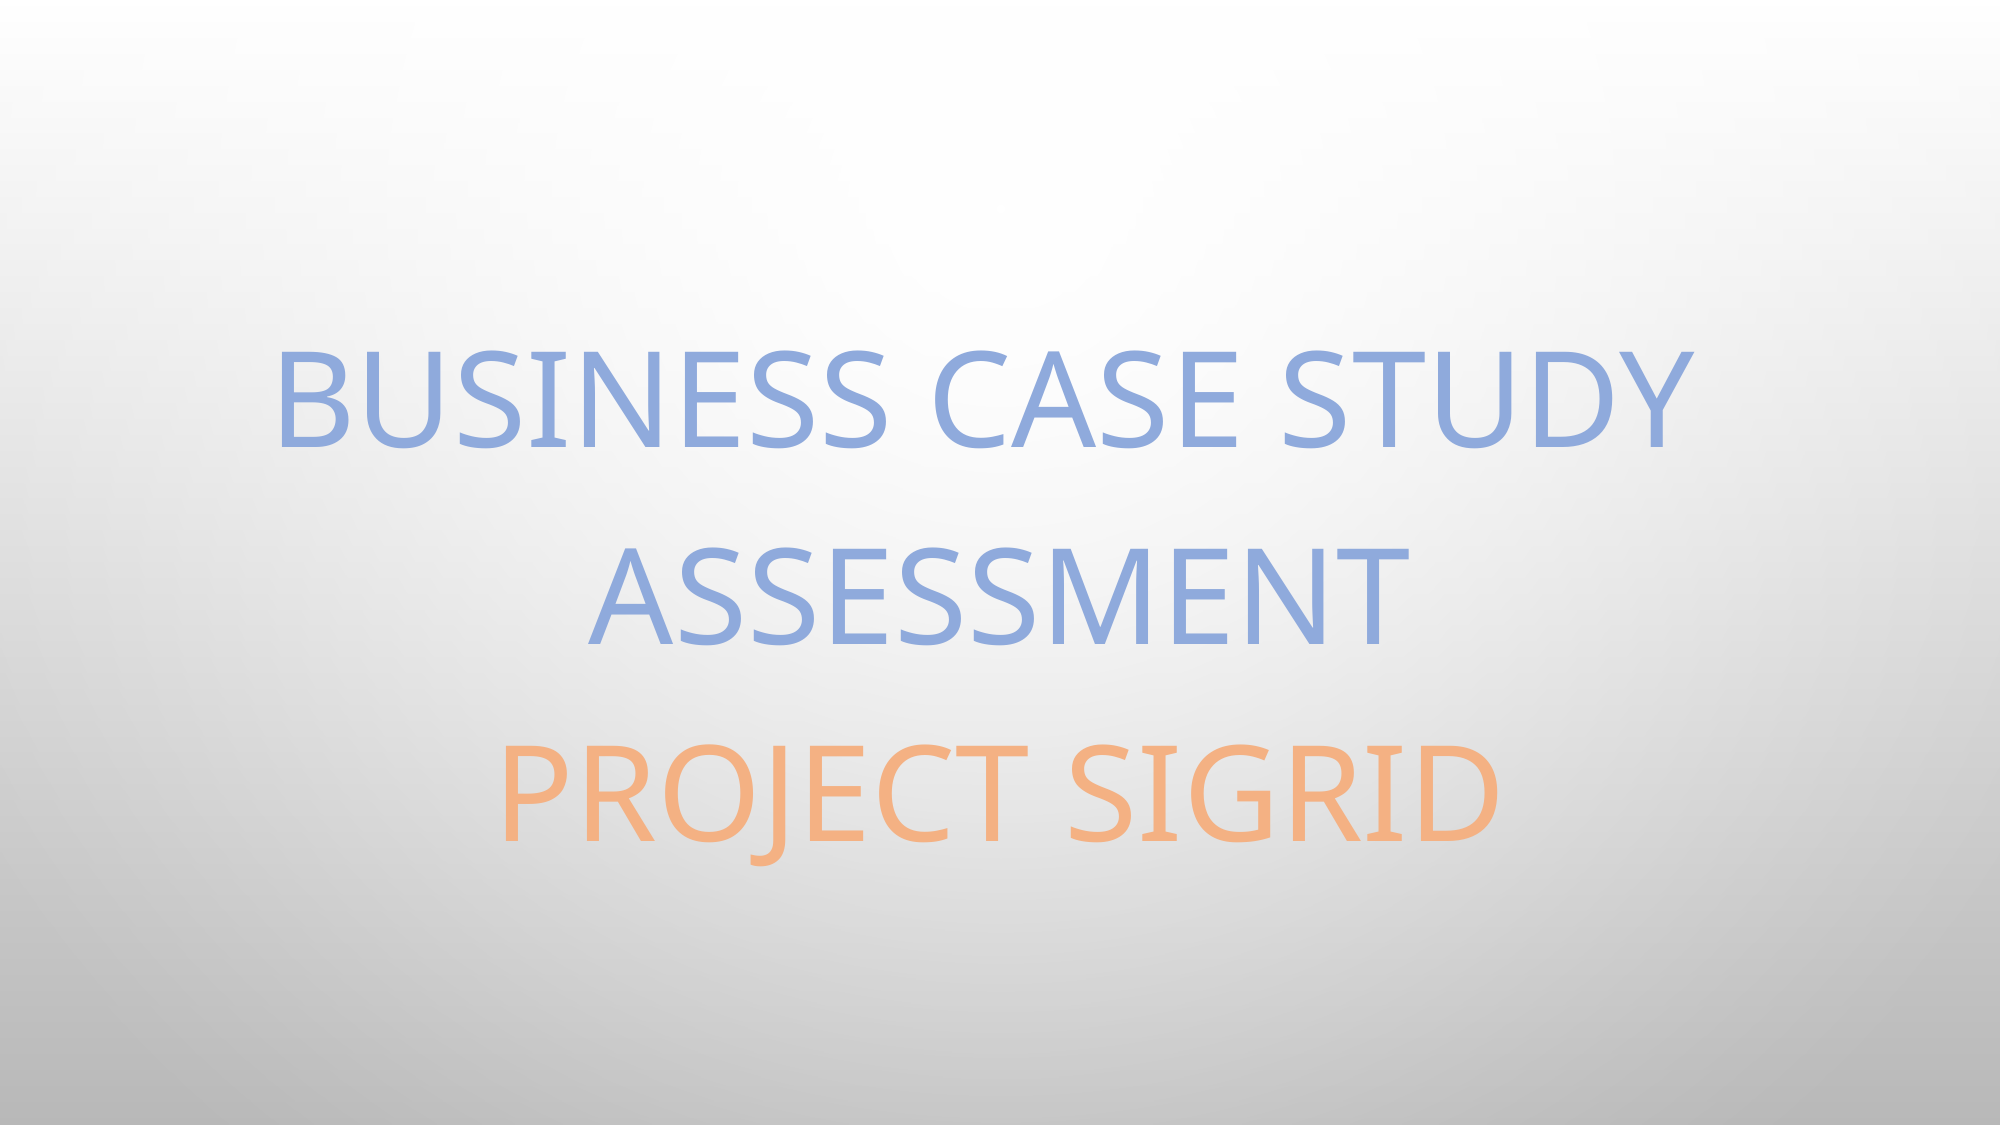

# Business Case Study
Assessment
PROJECT SIGRID